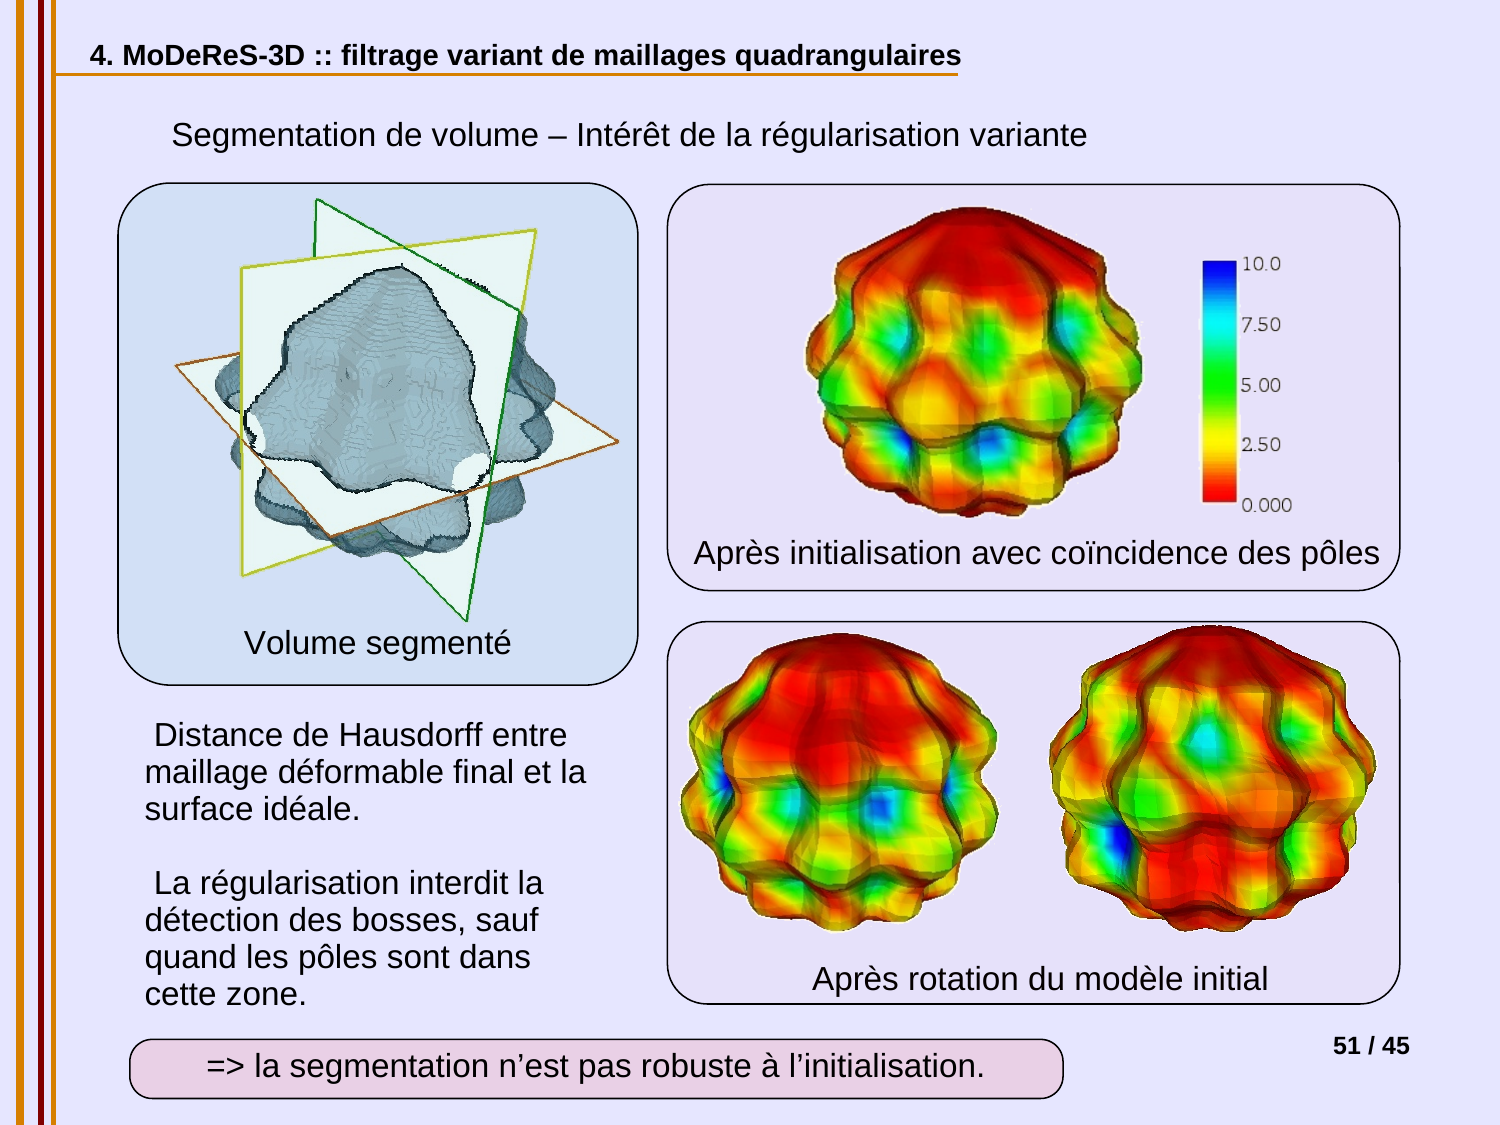

# 4. MoDeReS-3D :: filtrage variant de maillages quadrangulaires
Segmentation de volume – Intérêt de la régularisation variante
Volume segmenté
Après initialisation avec coïncidence des pôles
 Distance de Hausdorff entre maillage déformable final et la surface idéale.
 La régularisation interdit la détection des bosses, sauf quand les pôles sont dans cette zone.
Après rotation du modèle initial
51
=> la segmentation n’est pas robuste à l’initialisation.